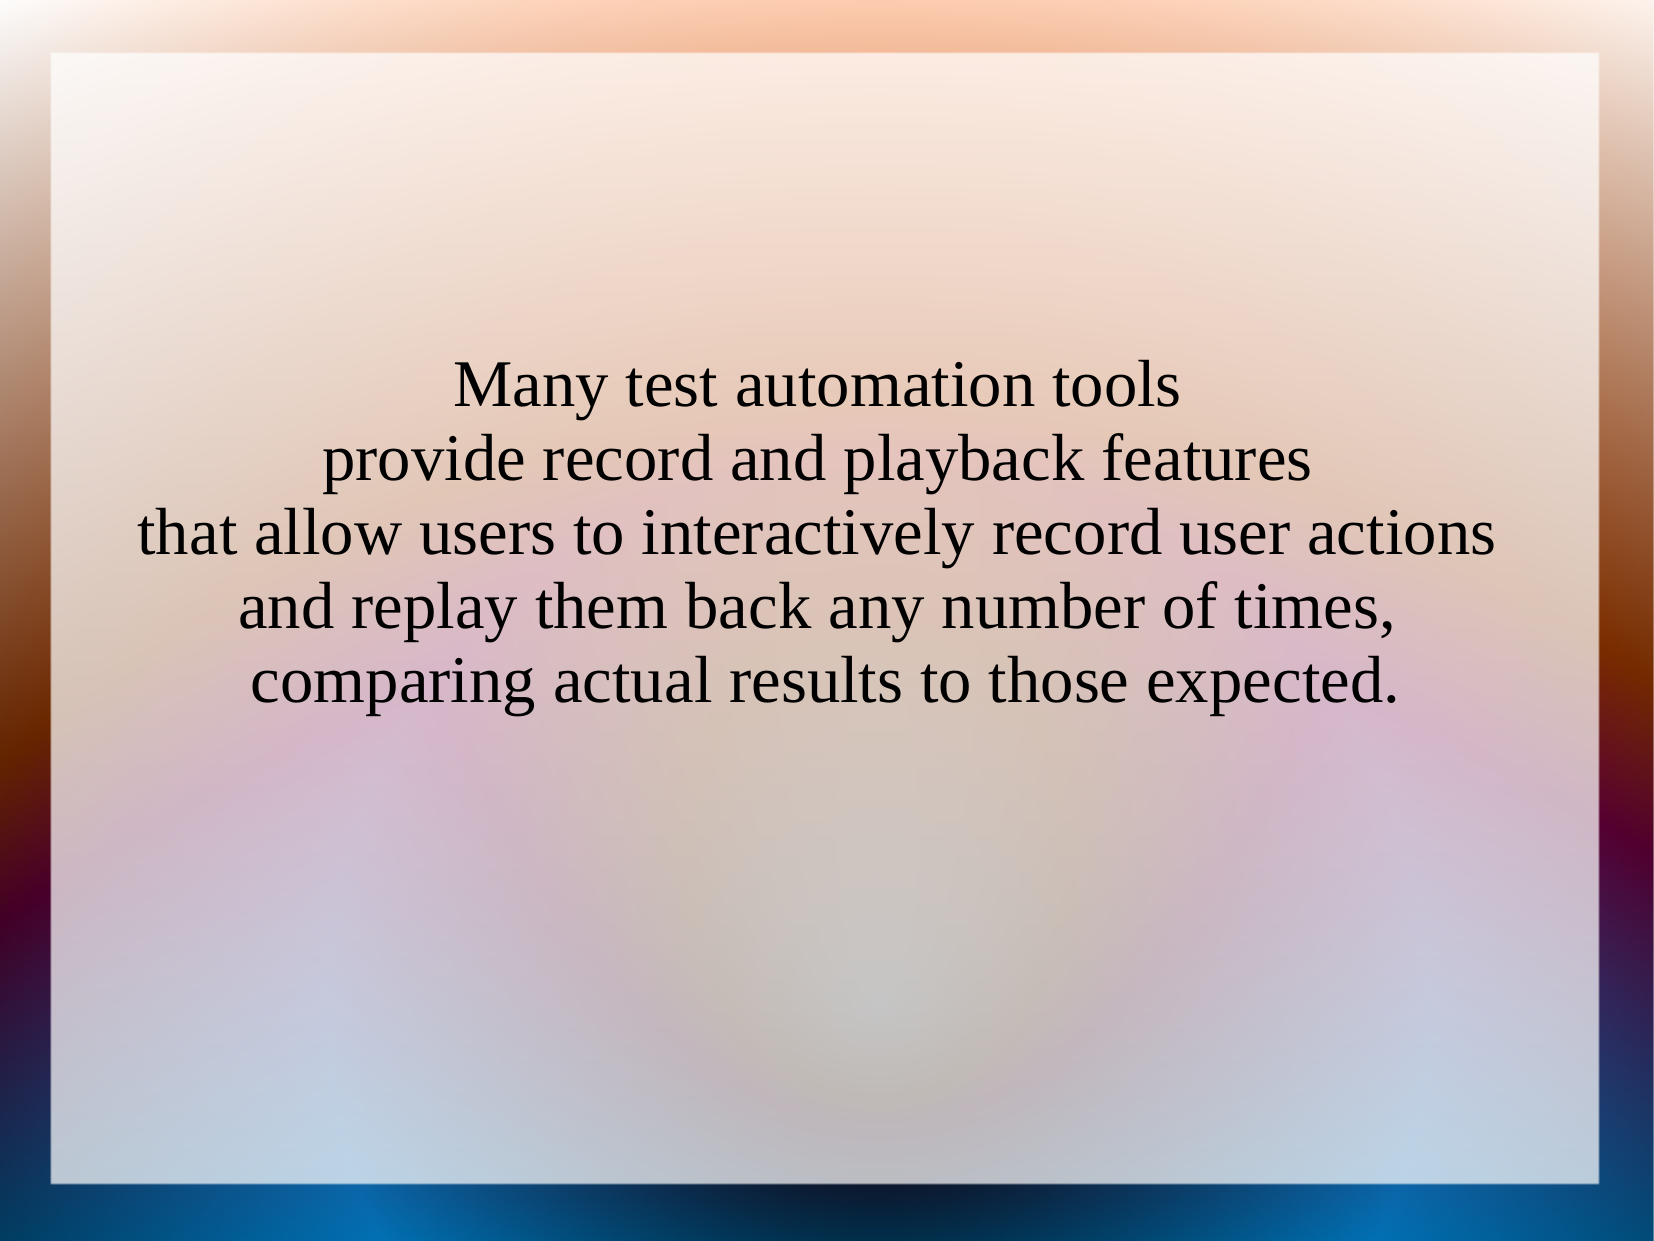

# Many test automation tools
provide record and playback features
that allow users to interactively record user actions
and replay them back any number of times,
comparing actual results to those expected.